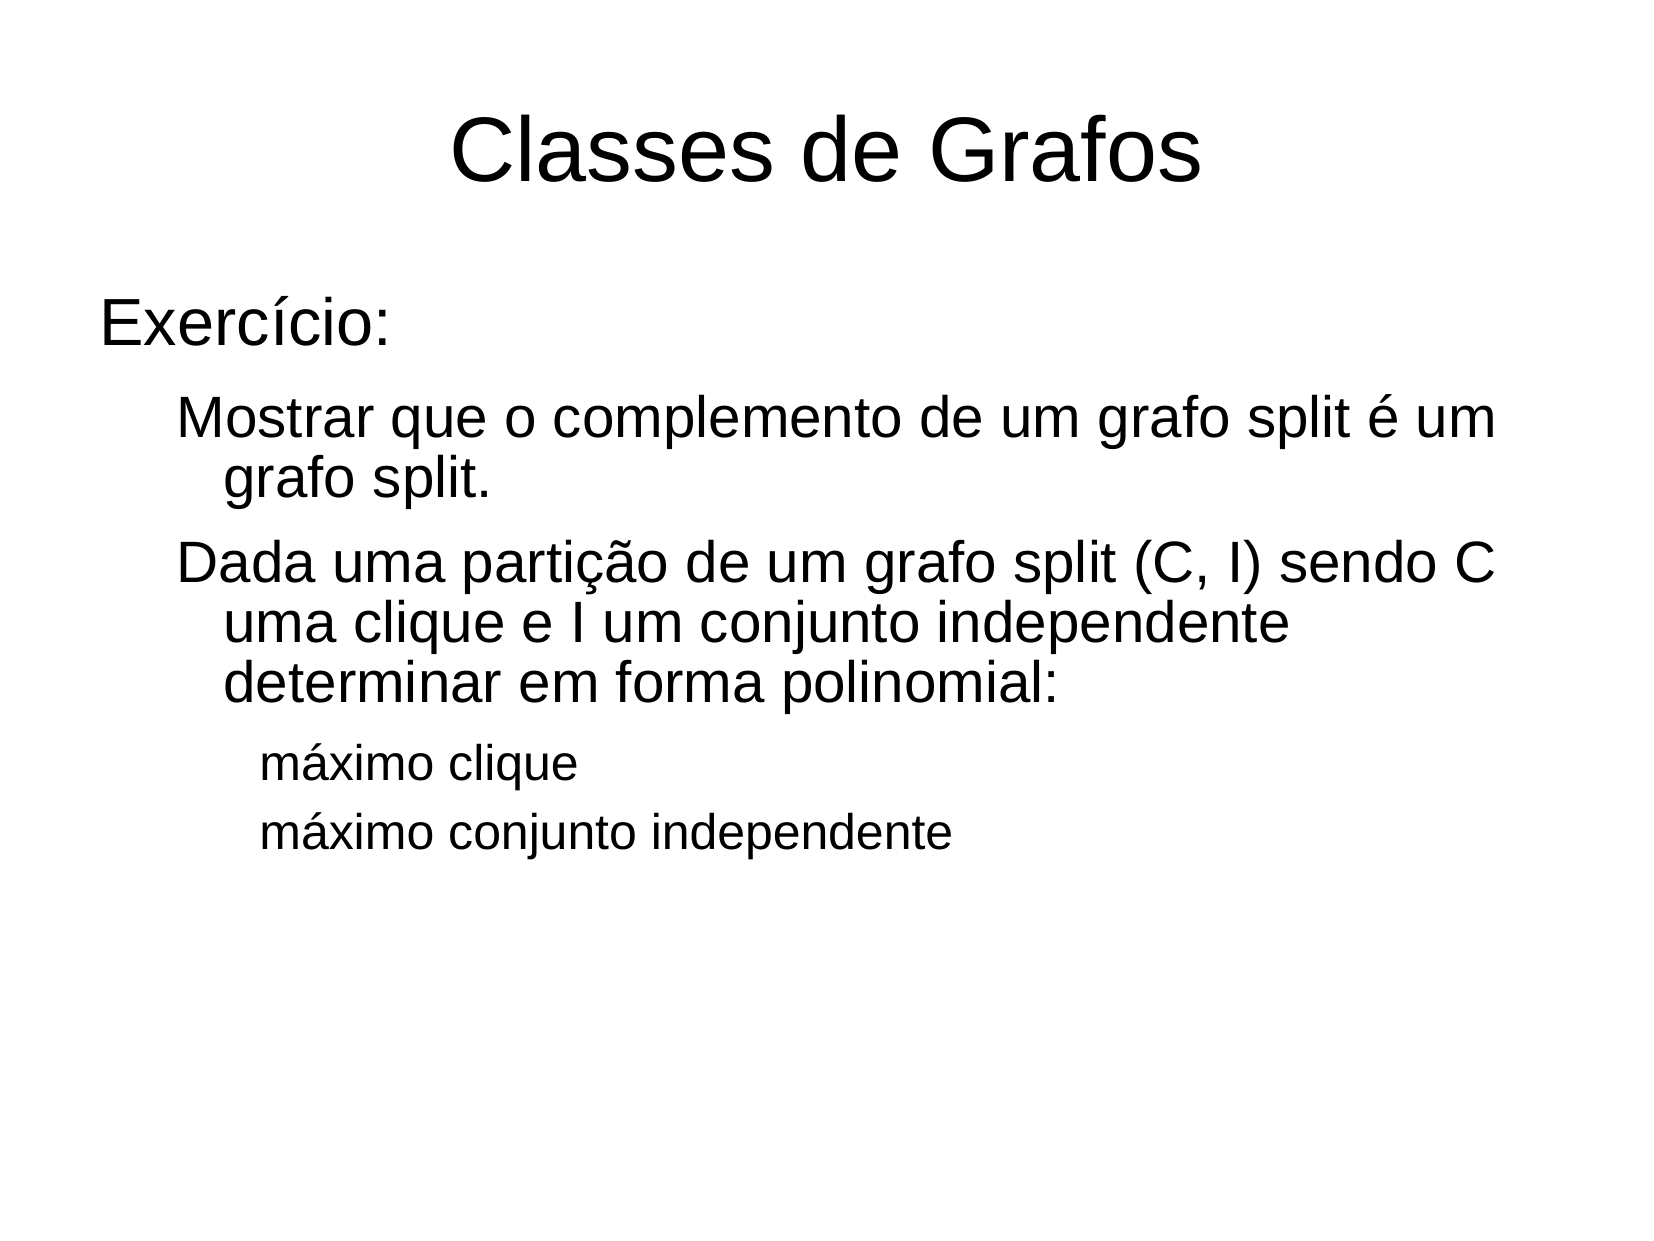

# Classes de Grafos
Exercício:
Mostrar que o complemento de um grafo split é um grafo split.
Dada uma partição de um grafo split (C, I) sendo C uma clique e I um conjunto independente determinar em forma polinomial:
máximo clique
máximo conjunto independente